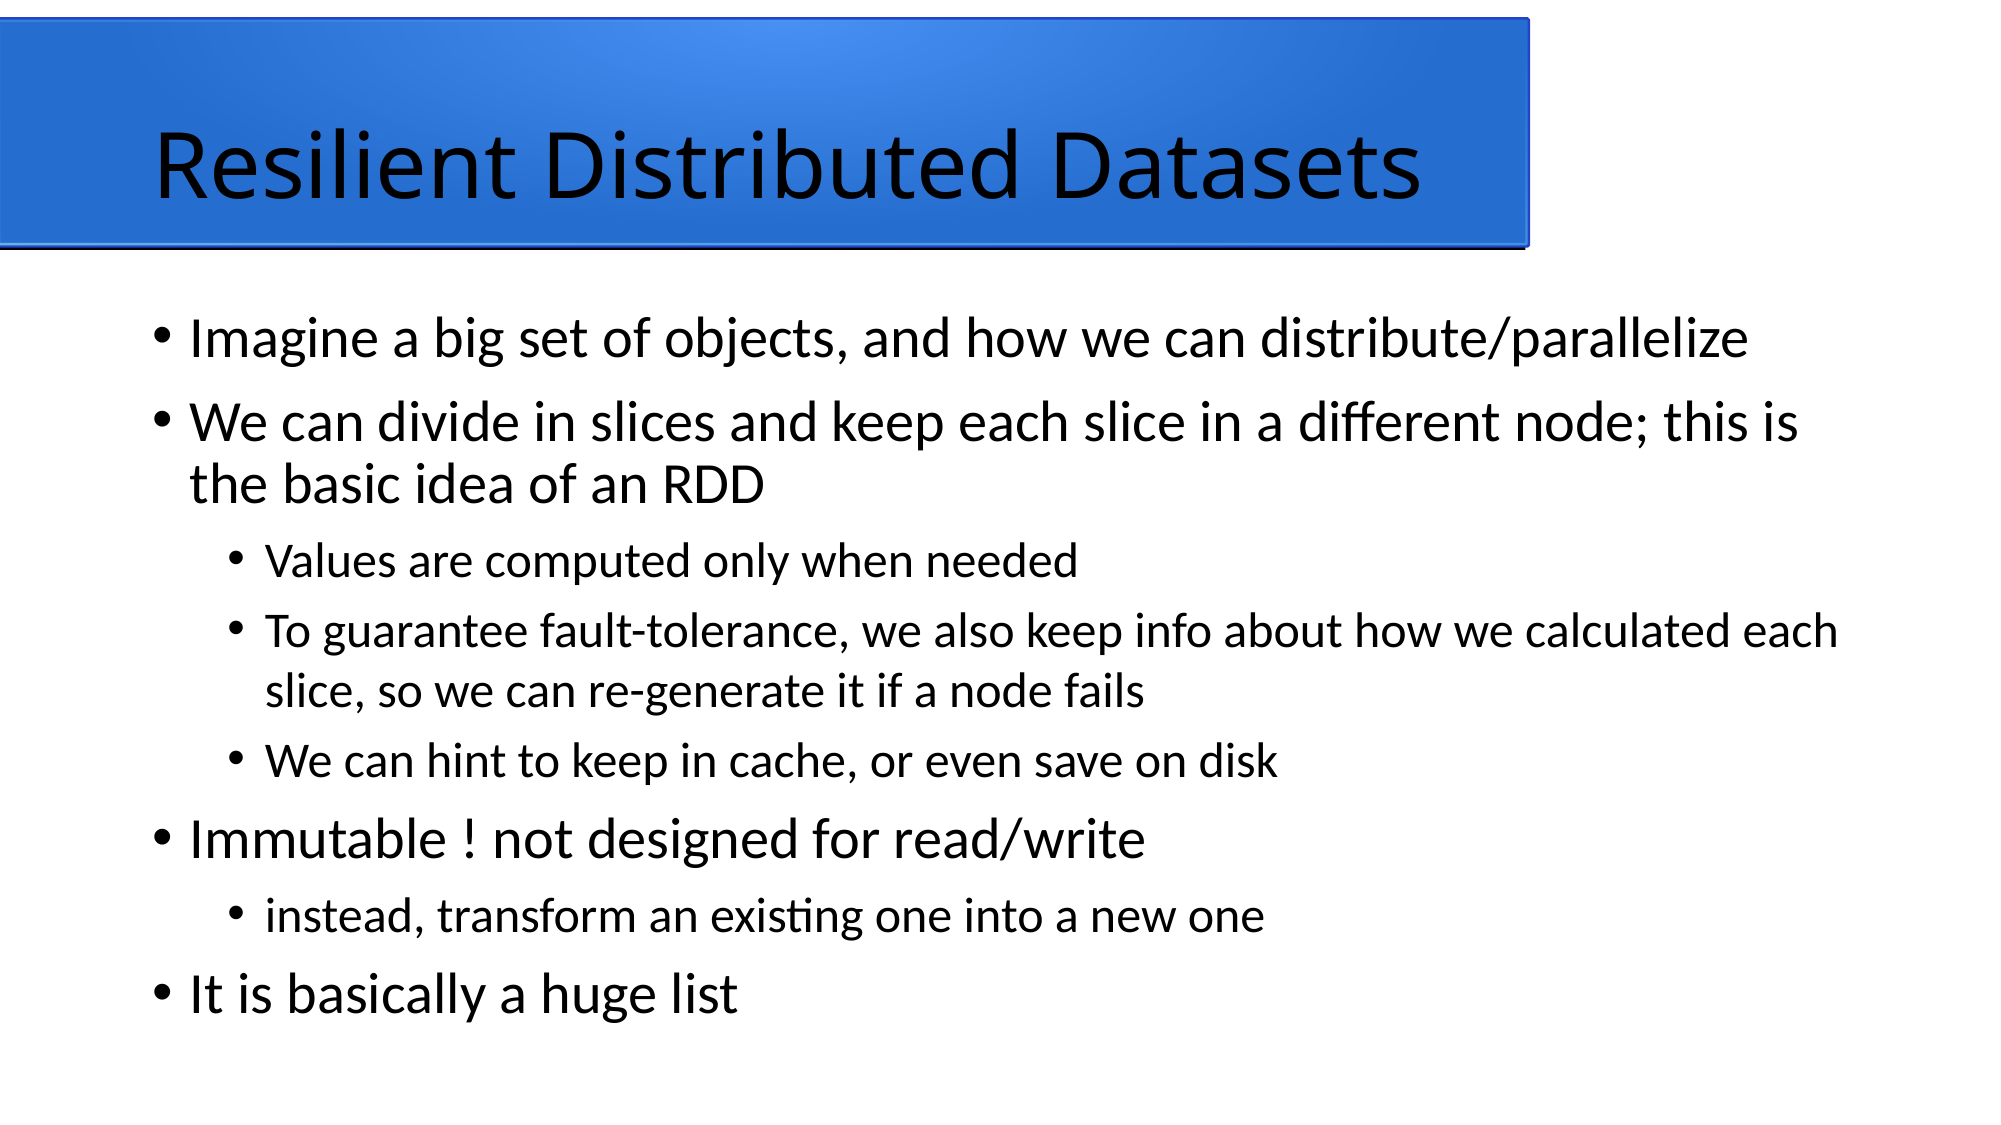

# Resilient Distributed Datasets
Imagine a big set of objects, and how we can distribute/parallelize
We can divide in slices and keep each slice in a different node; this is the basic idea of an RDD
Values are computed only when needed
To guarantee fault-tolerance, we also keep info about how we calculated each slice, so we can re-generate it if a node fails
We can hint to keep in cache, or even save on disk
Immutable ! not designed for read/write
instead, transform an existing one into a new one
It is basically a huge list